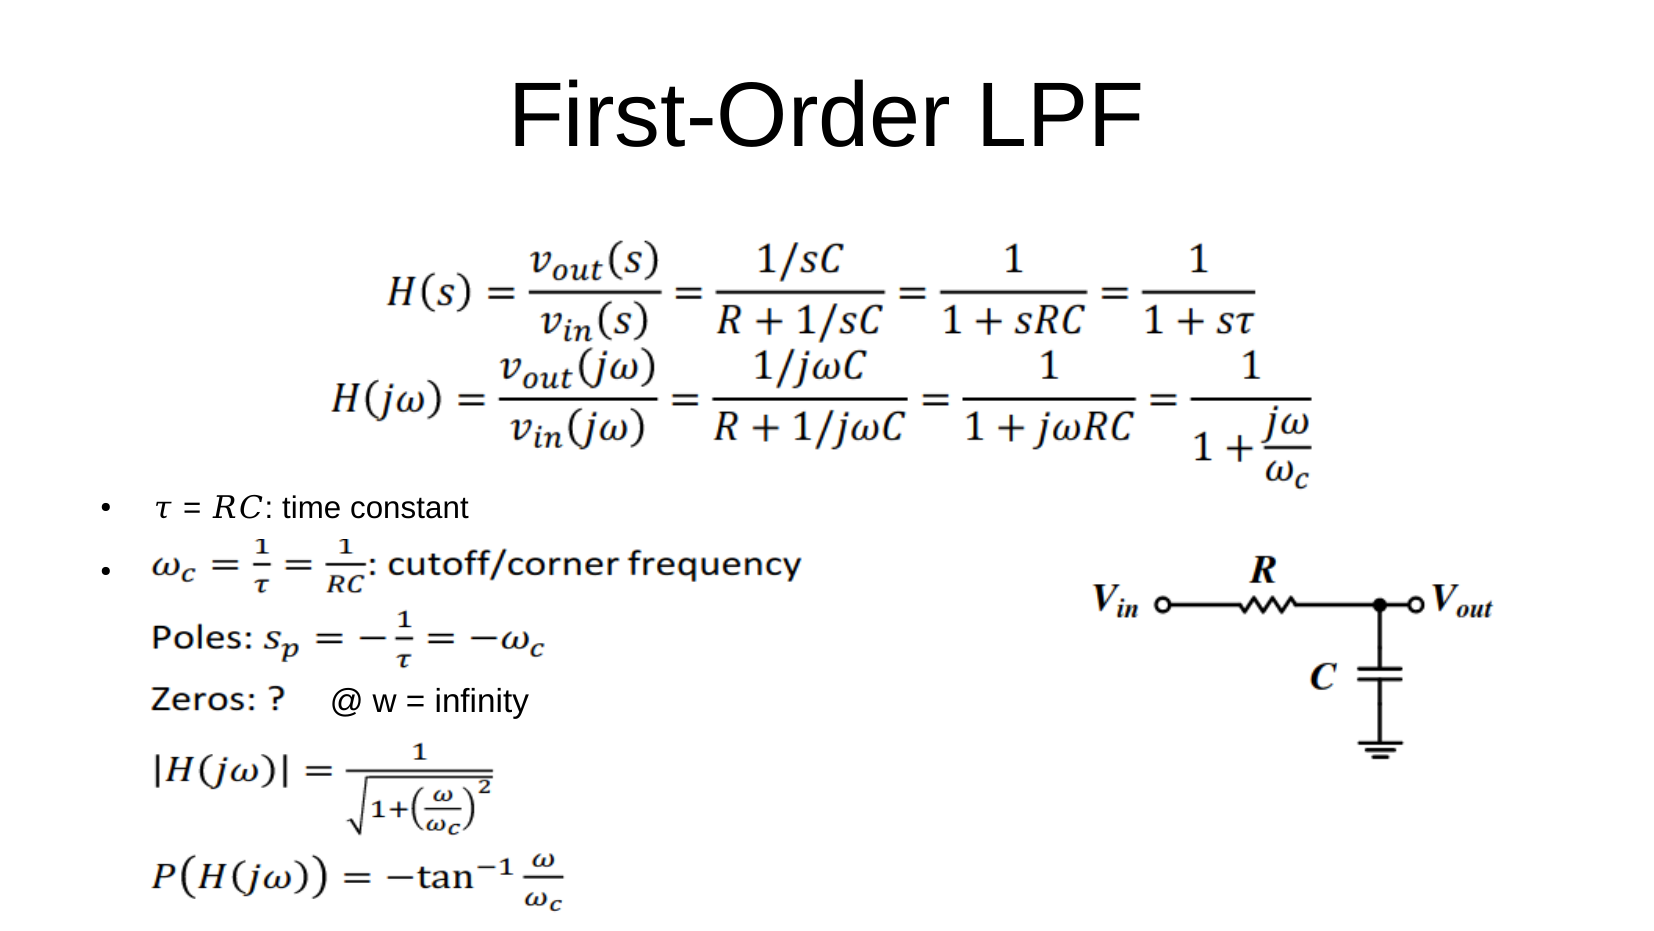

# First-Order LPF
𝜏 = 𝑅𝐶: time constant
@ w = infinity